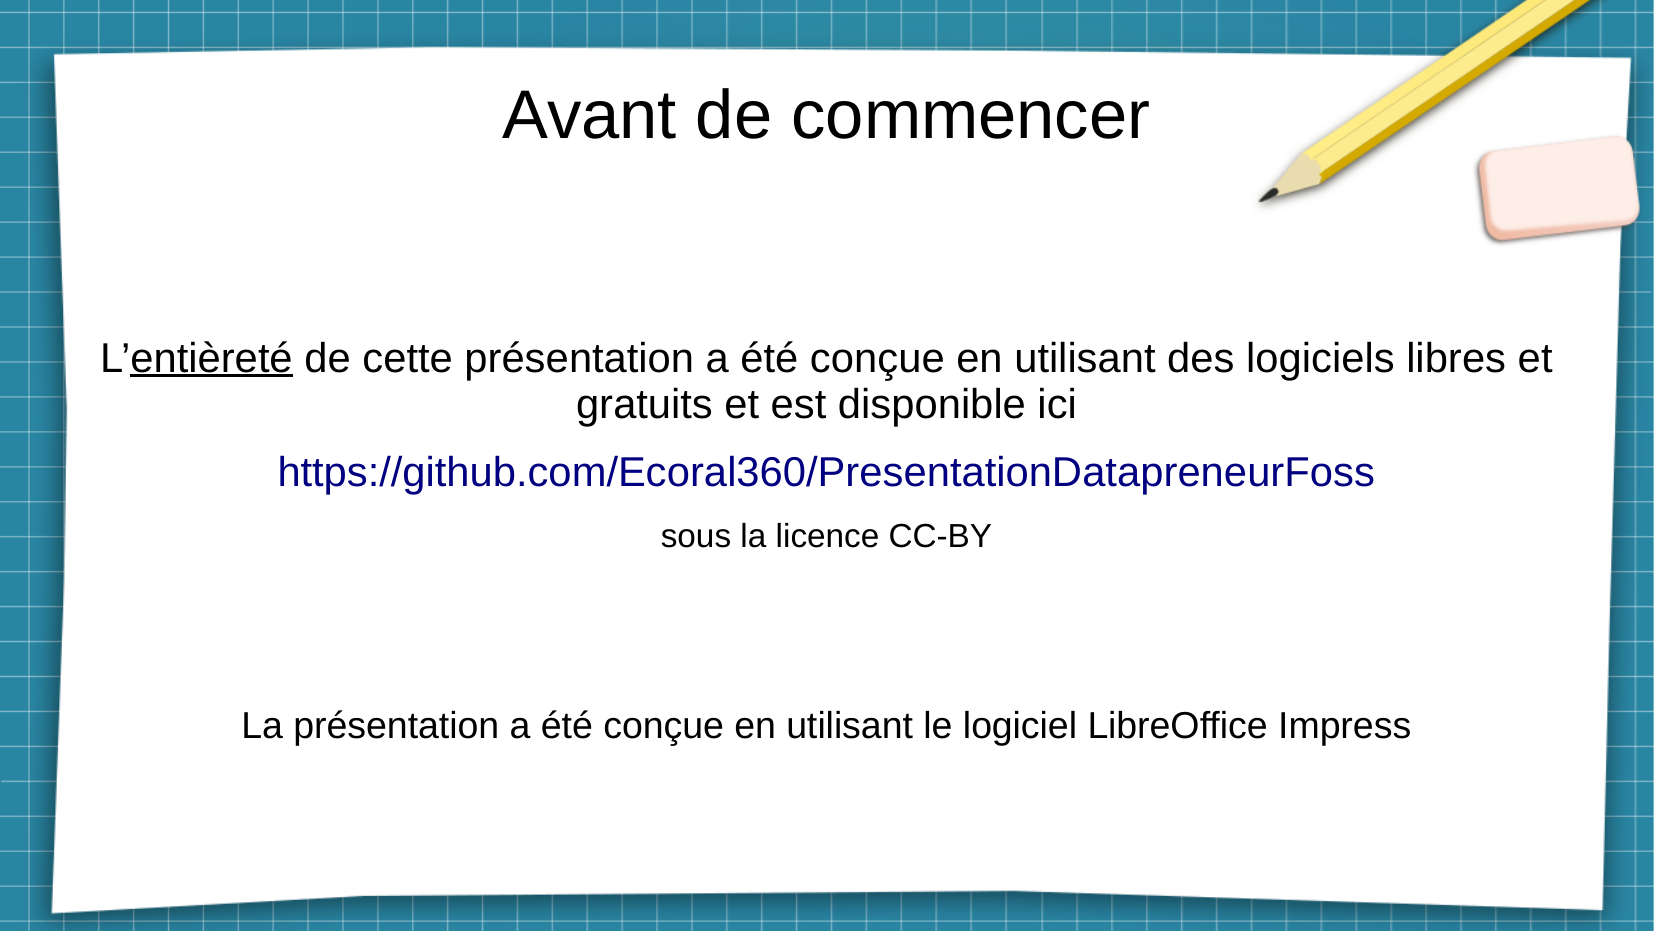

# Avant de commencer
L’entièreté de cette présentation a été conçue en utilisant des logiciels libres et gratuits et est disponible ici
https://github.com/Ecoral360/PresentationDatapreneurFoss
sous la licence CC-BY
La présentation a été conçue en utilisant le logiciel LibreOffice Impress